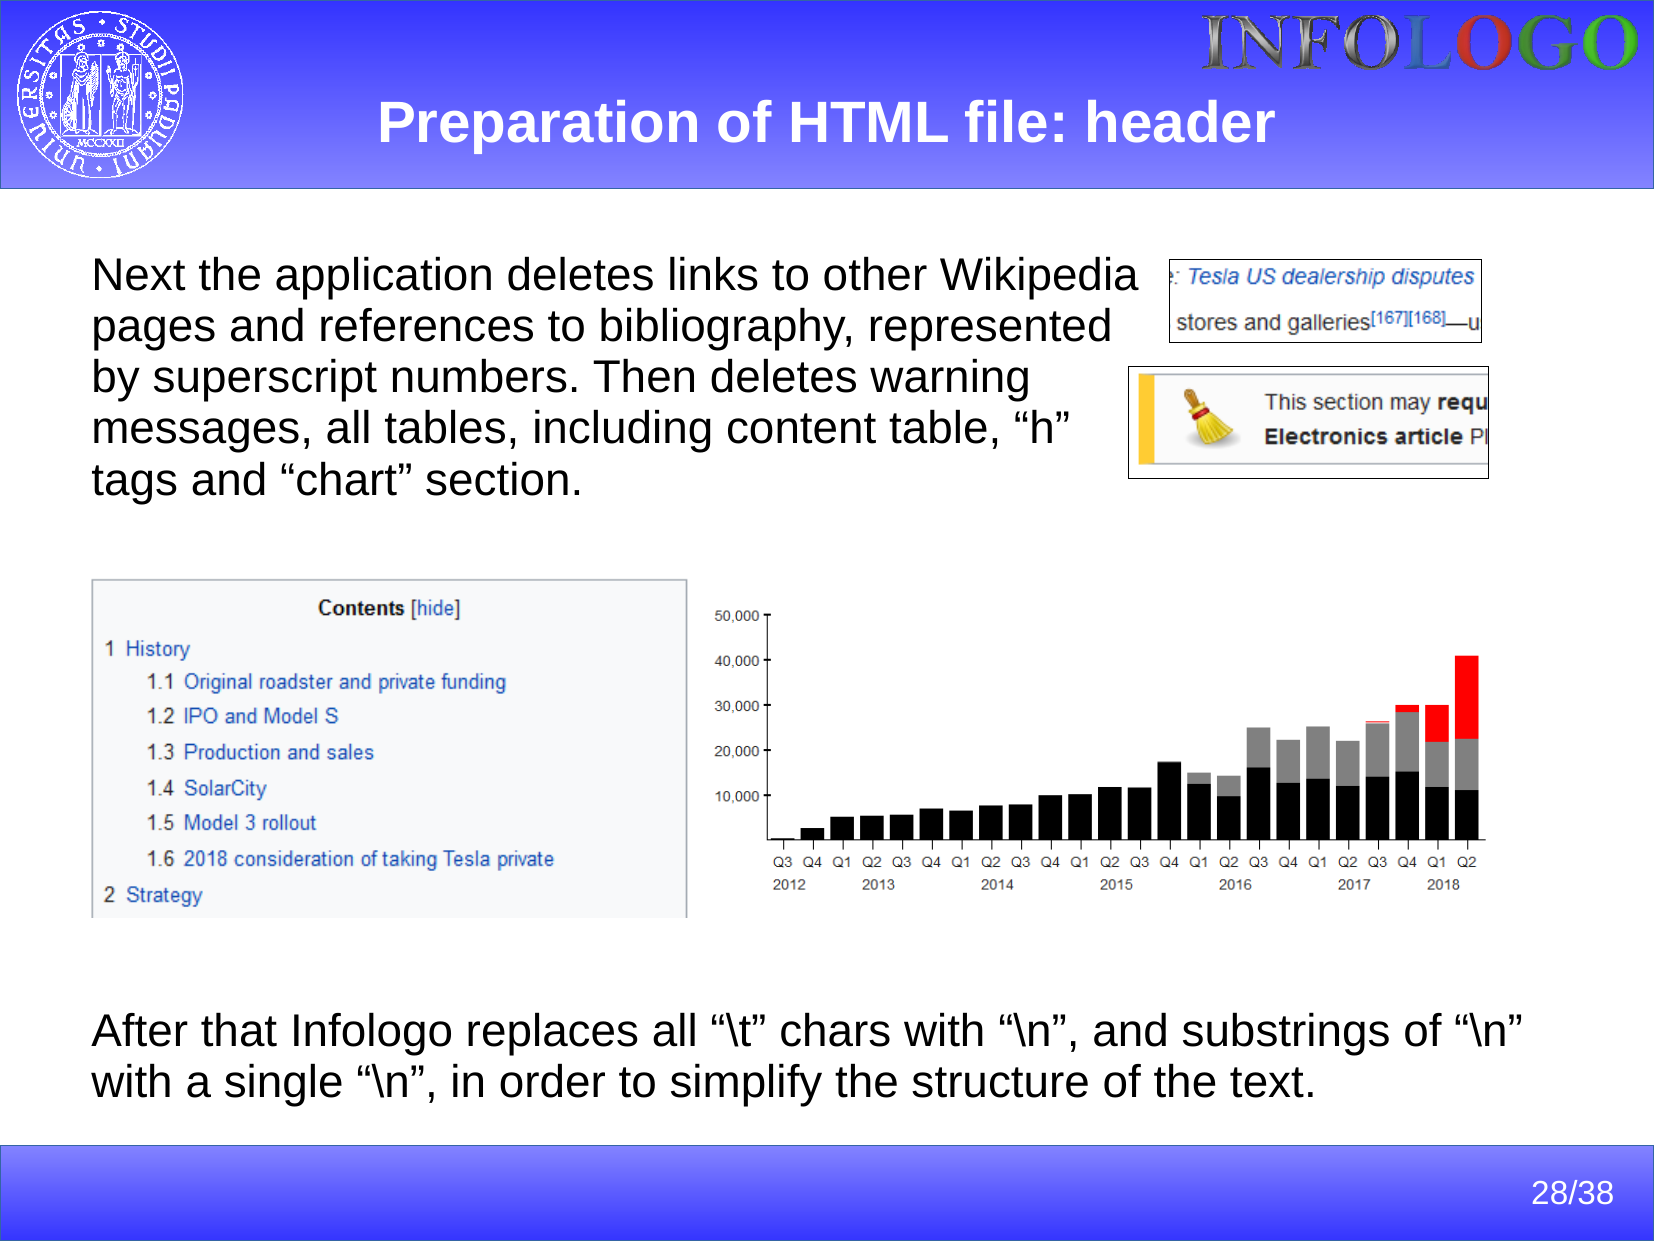

Preparation of HTML file: header
Next the application deletes links to other Wikipedia pages and references to bibliography, represented by superscript numbers. Then deletes warning messages, all tables, including content table, “h” tags and “chart” section.
After that Infologo replaces all “\t” chars with “\n”, and substrings of “\n” with a single “\n”, in order to simplify the structure of the text.
28/38